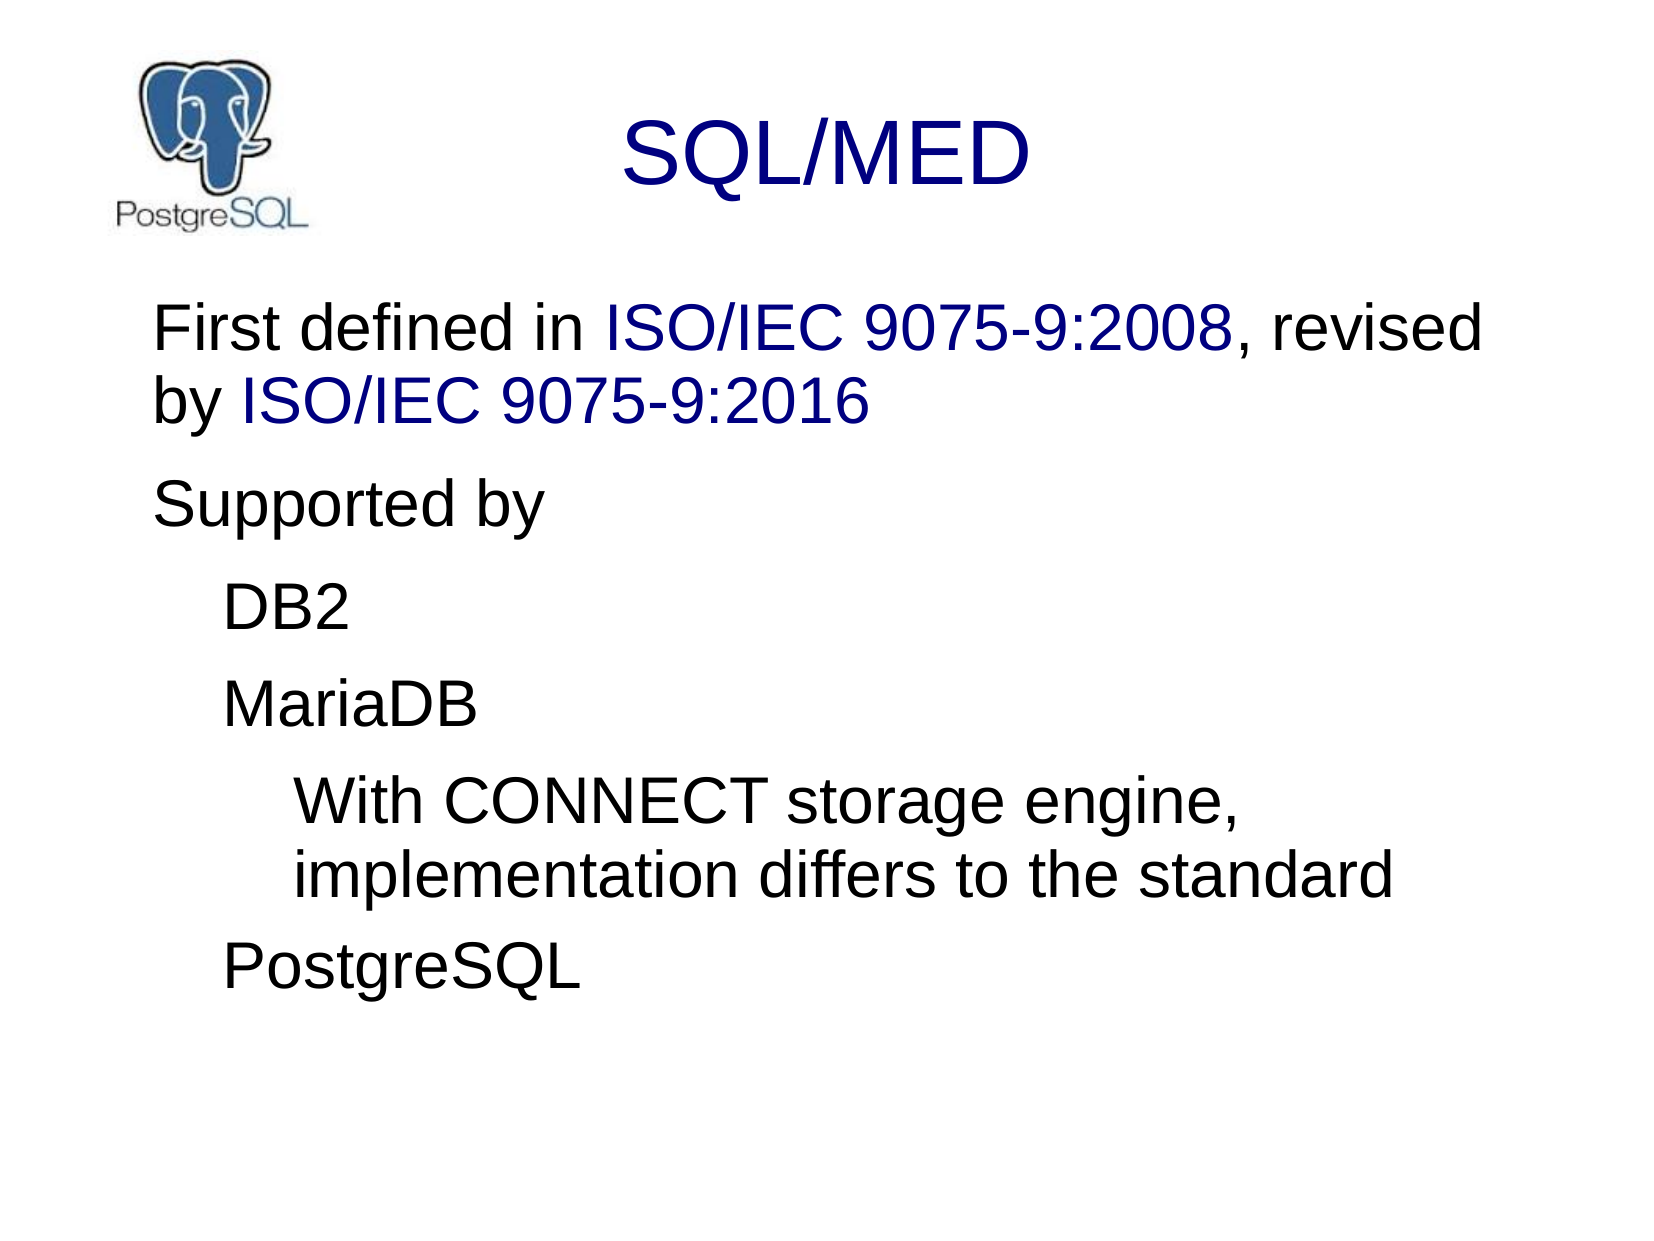

# SQL/MED
First defined in ISO/IEC 9075-9:2008, revised by ISO/IEC 9075-9:2016
Supported by
DB2
MariaDB
With CONNECT storage engine, implementation differs to the standard
PostgreSQL